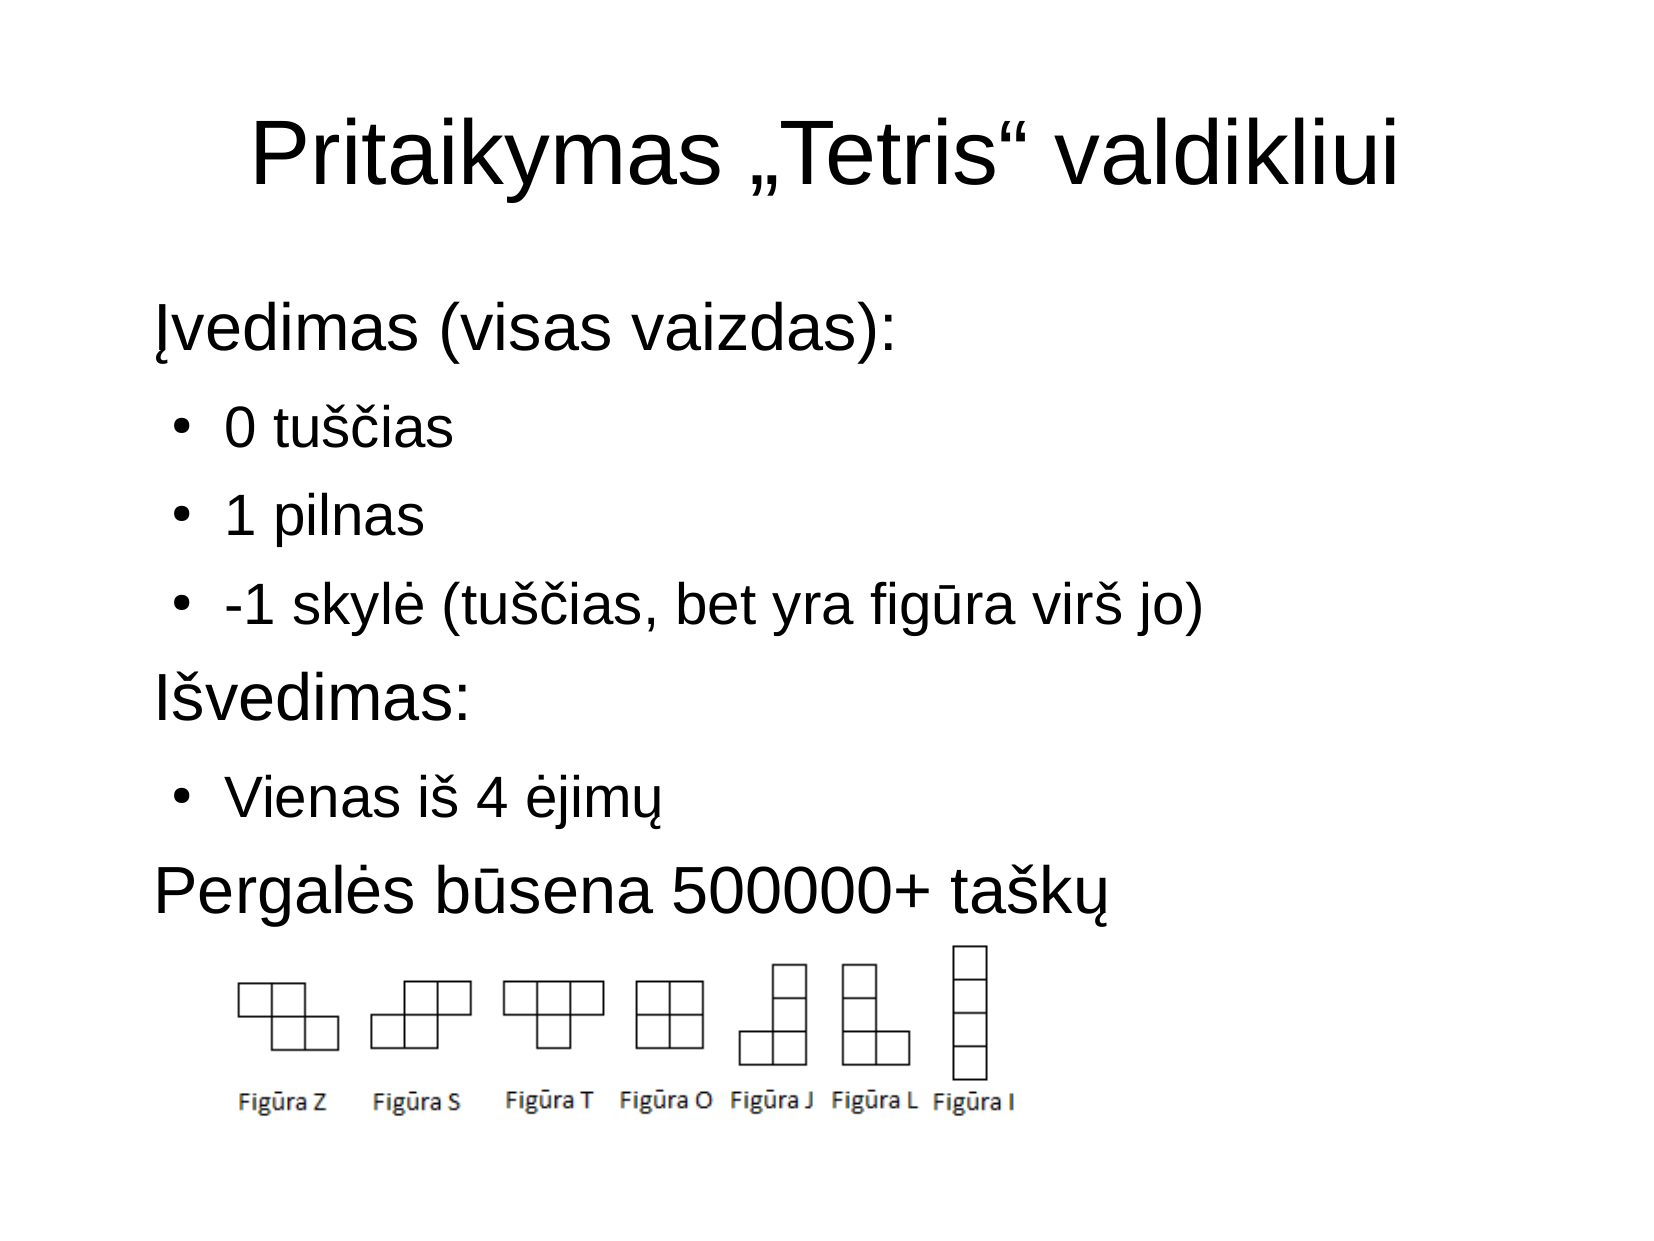

# Pritaikymas „Tetris“ valdikliui
Įvedimas (visas vaizdas):
0 tuščias
1 pilnas
-1 skylė (tuščias, bet yra figūra virš jo)
Išvedimas:
Vienas iš 4 ėjimų
Pergalės būsena 500000+ taškų